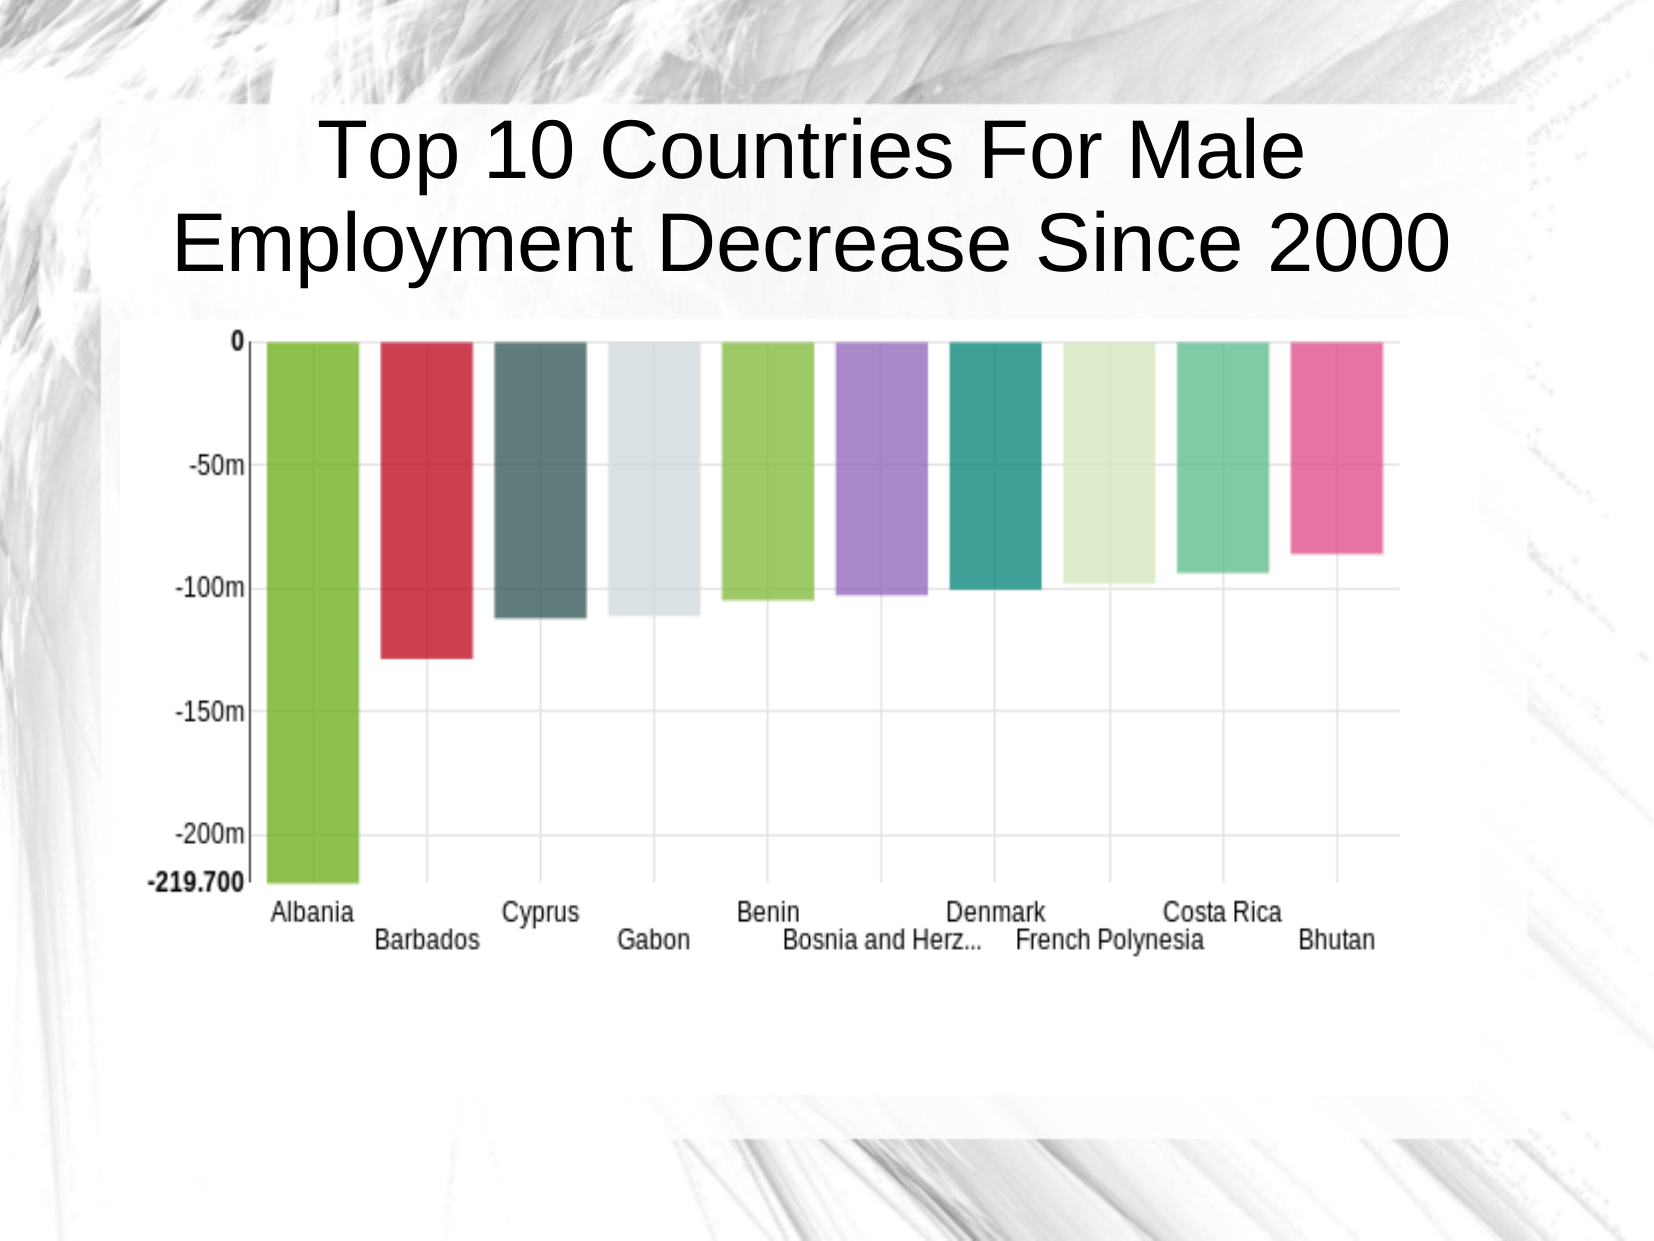

# Top 10 Countries For Male Employment Decrease Since 2000